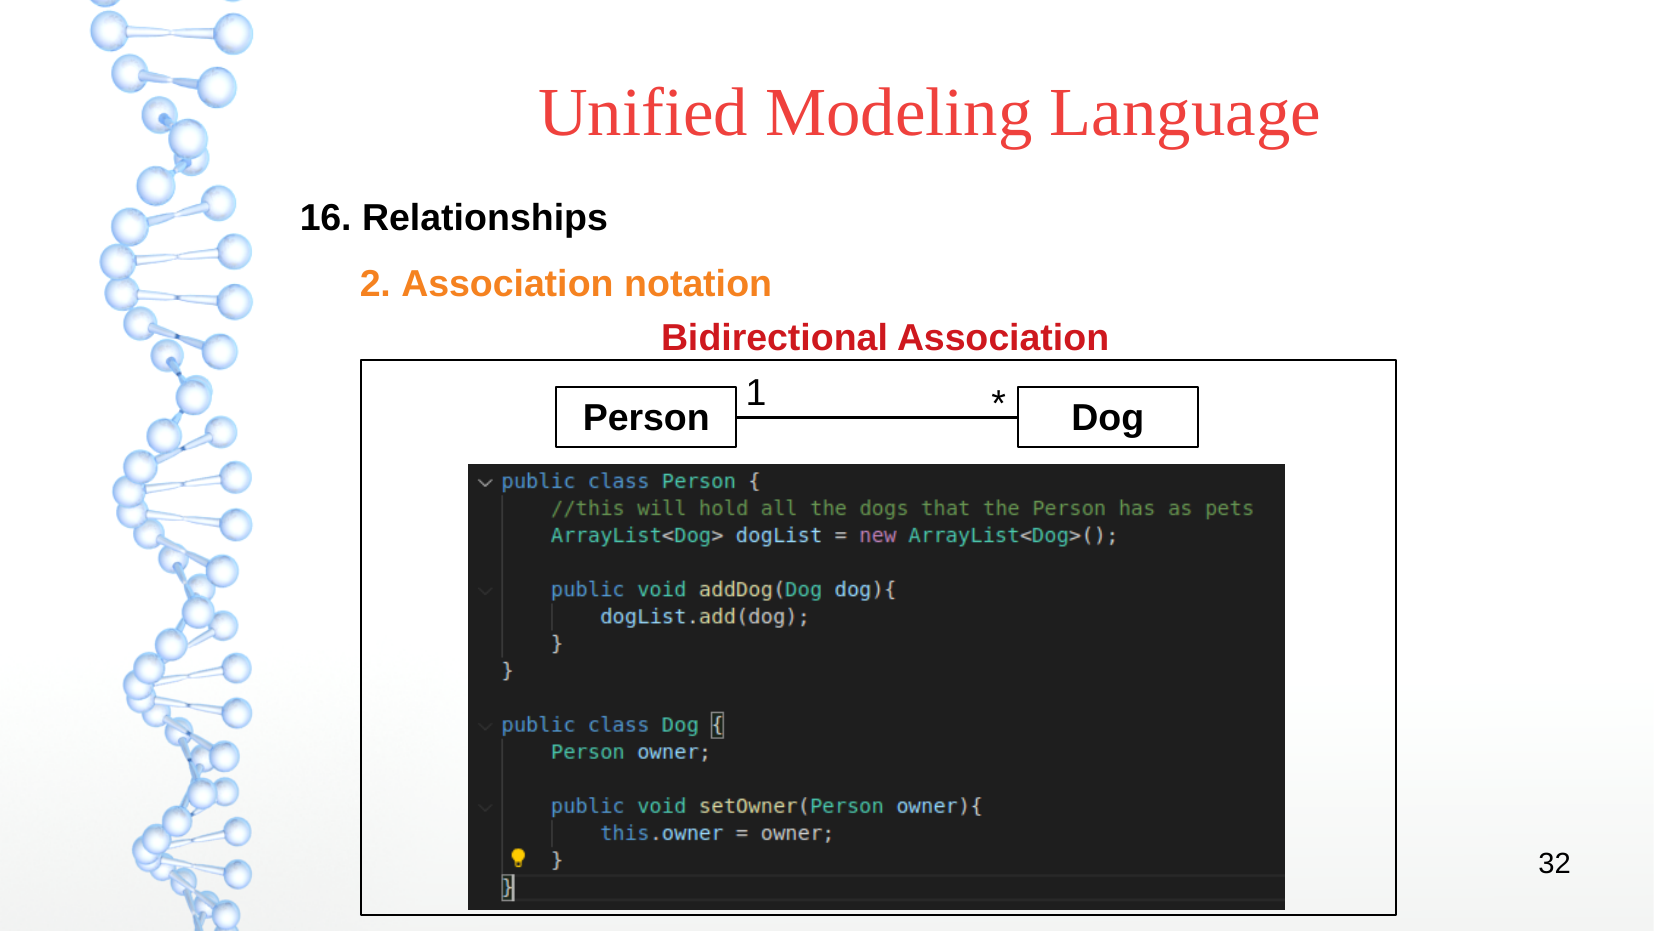

# Unified Modeling Language
16. Relationships
2. Association notation
Bidirectional Association
1
*
Person
Dog
32